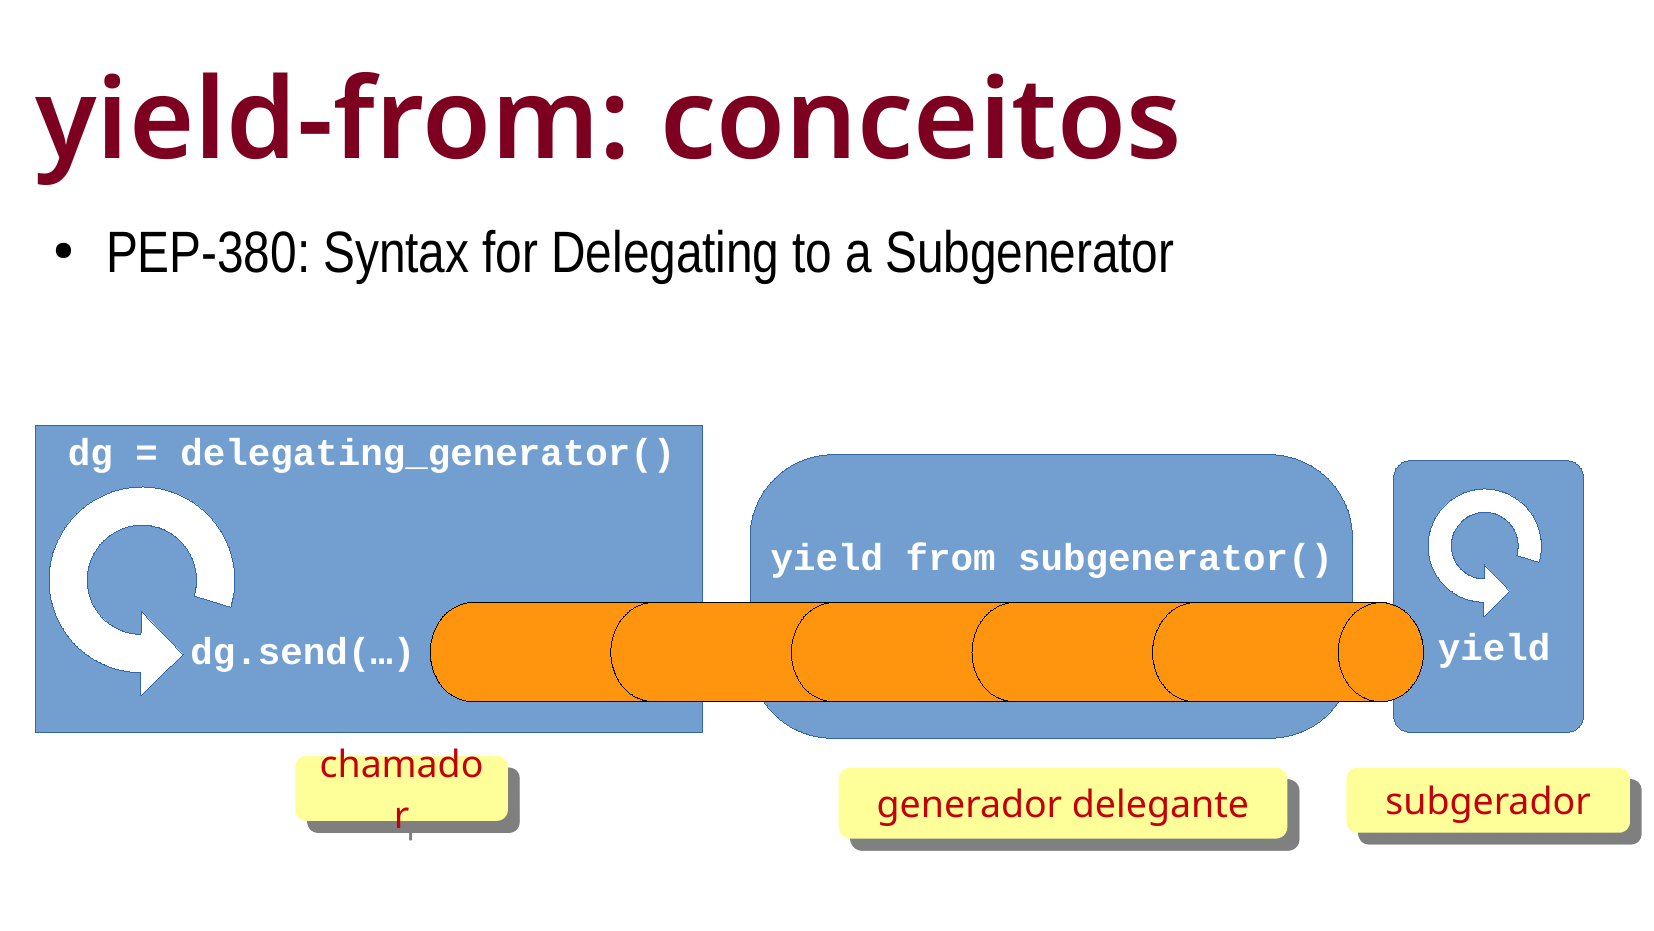

# yield-from: conceitos
PEP-380: Syntax for Delegating to a Subgenerator
dg = delegating_generator()
yield from subgenerator()
yield
dg.send(…)
chamador
generador delegante
subgerador